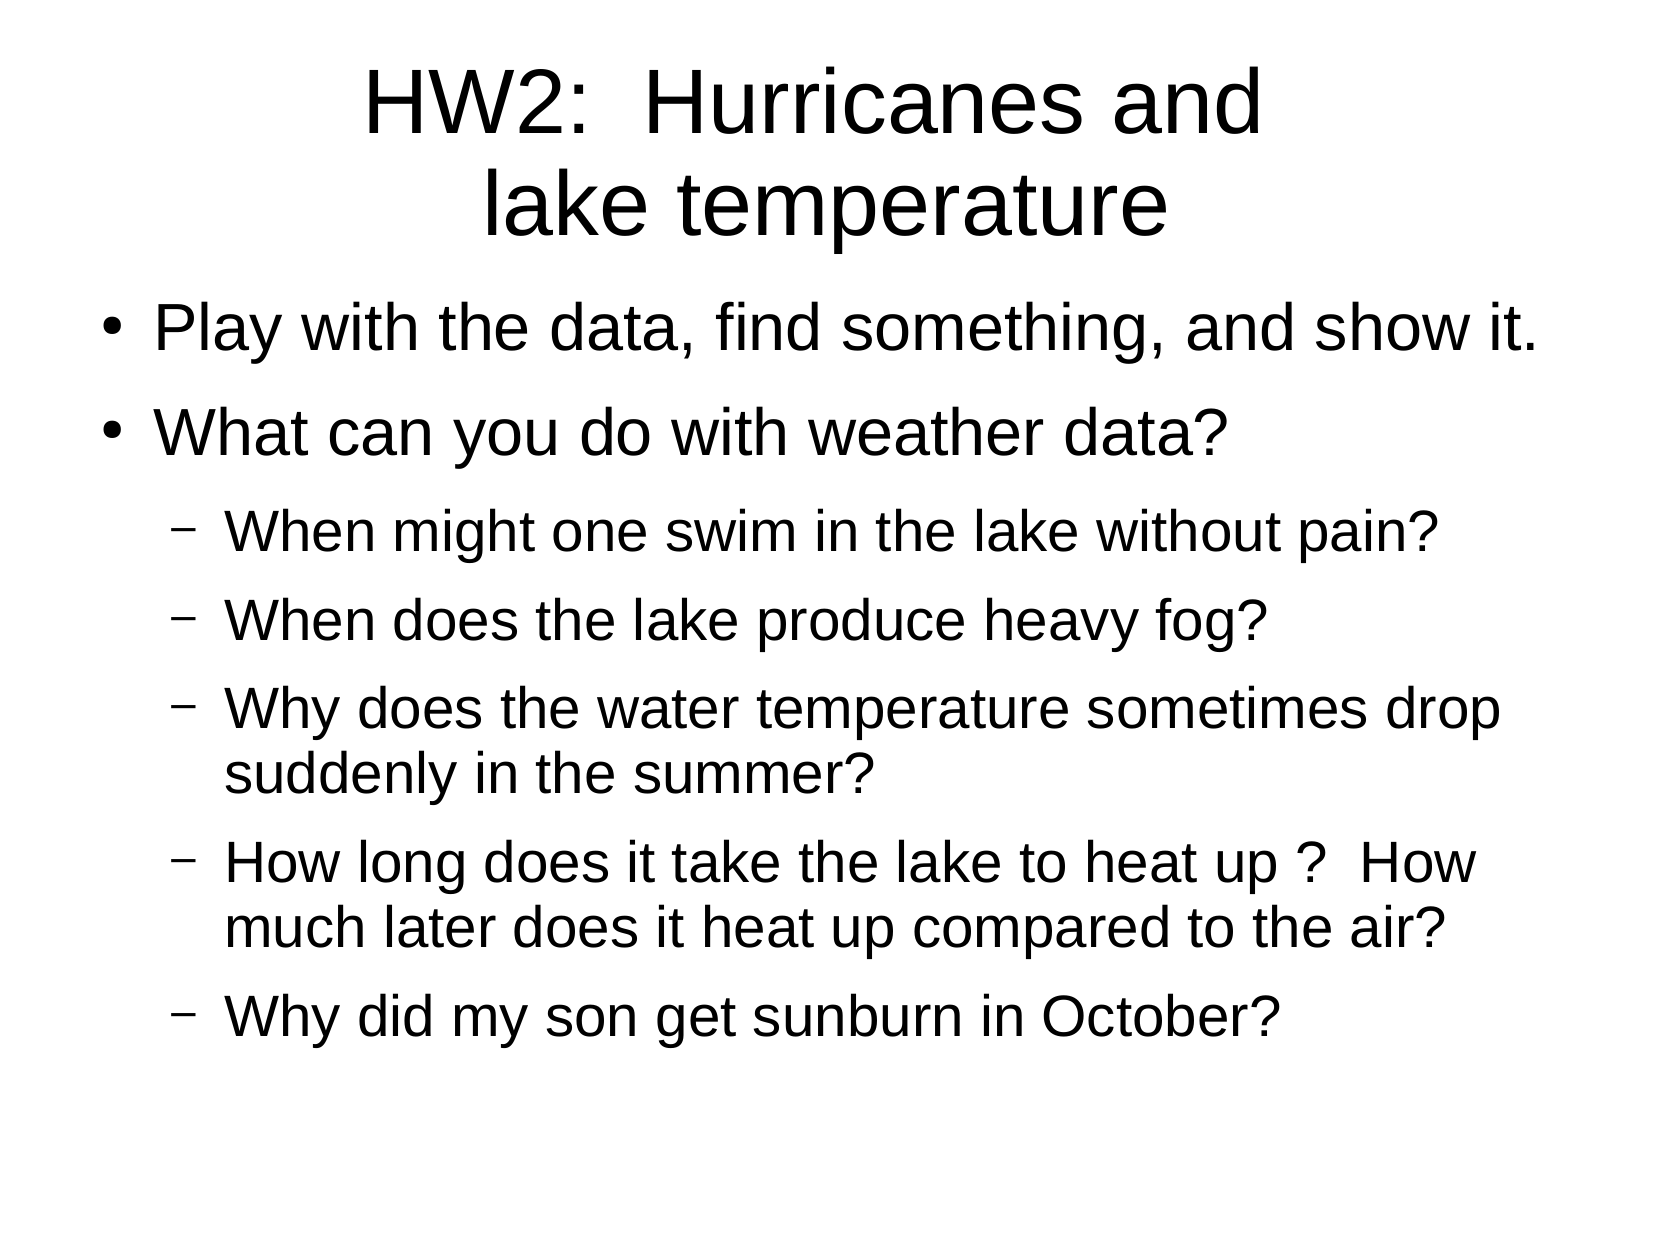

# HW2: Hurricanes and lake temperature
Play with the data, find something, and show it.
What can you do with weather data?
When might one swim in the lake without pain?
When does the lake produce heavy fog?
Why does the water temperature sometimes drop suddenly in the summer?
How long does it take the lake to heat up ? How much later does it heat up compared to the air?
Why did my son get sunburn in October?